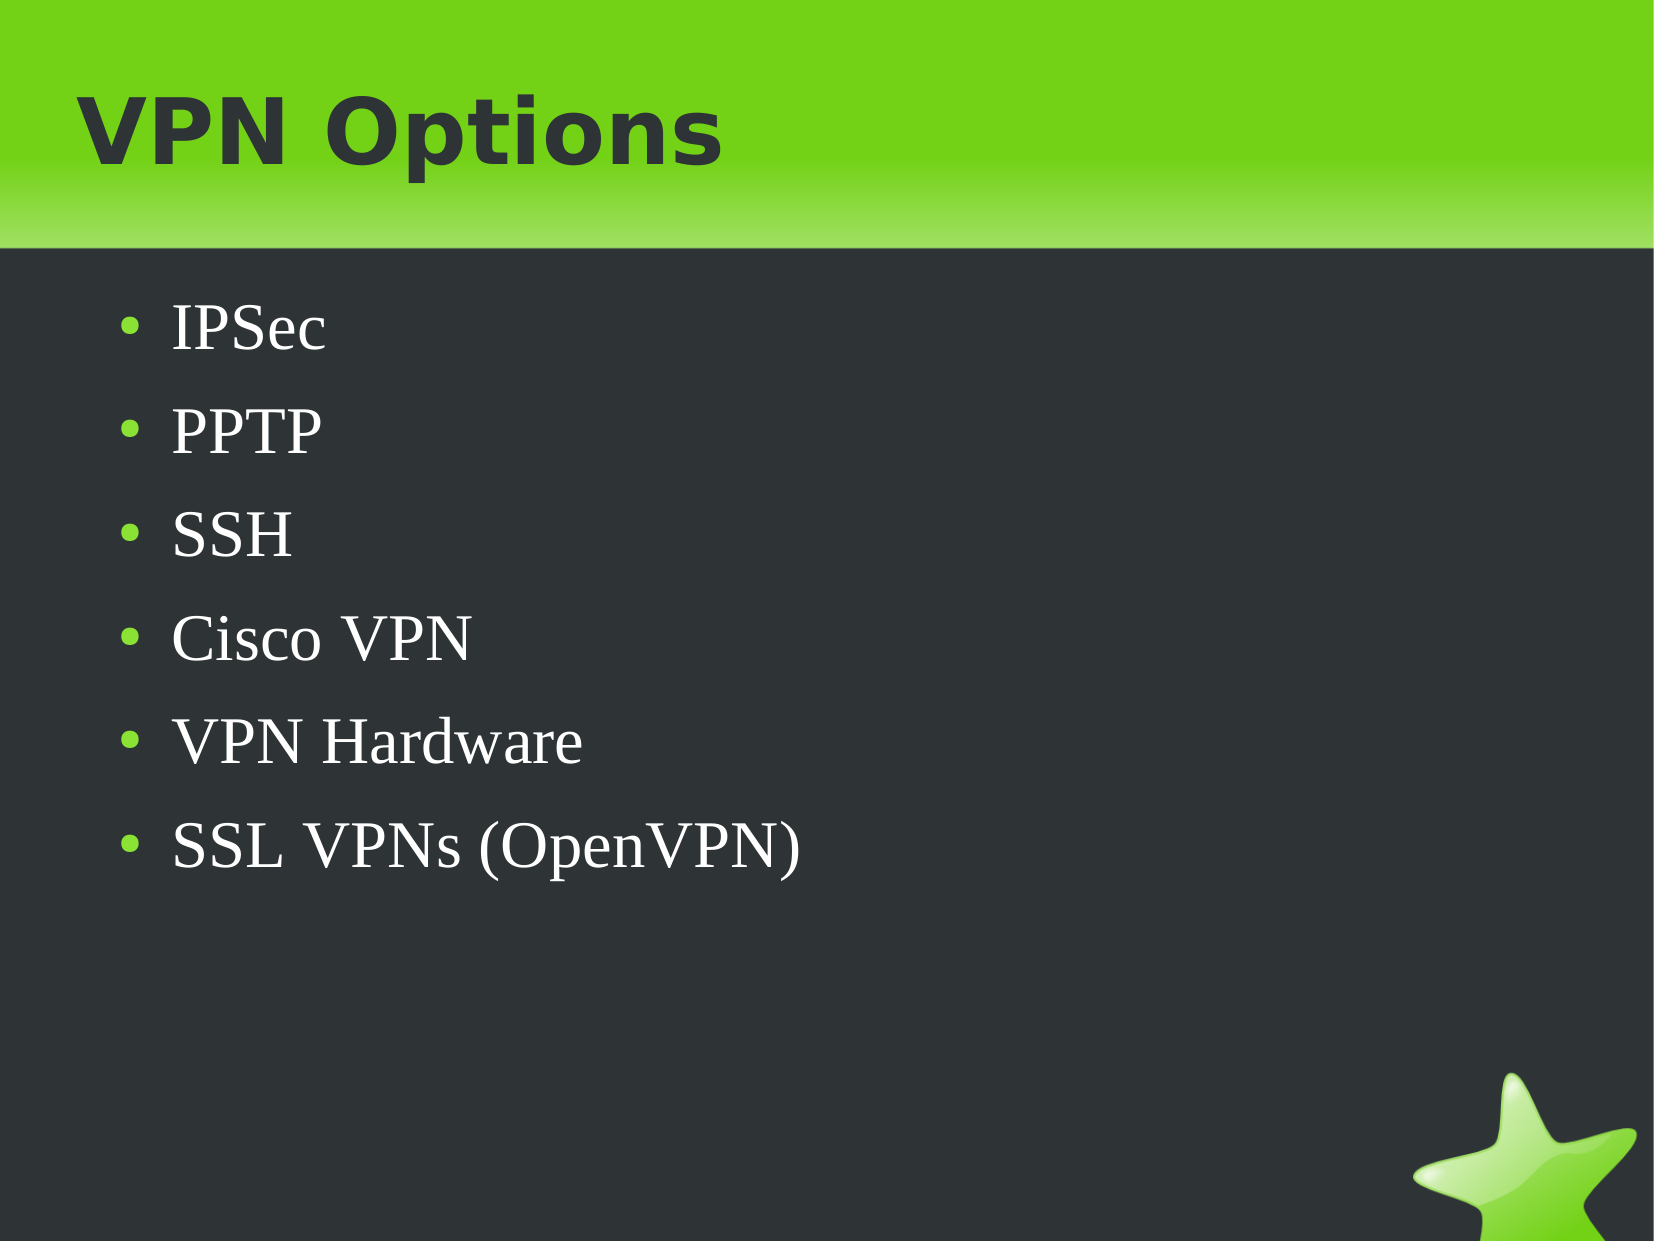

# VPN Options
IPSec
PPTP
SSH
Cisco VPN
VPN Hardware
SSL VPNs (OpenVPN)